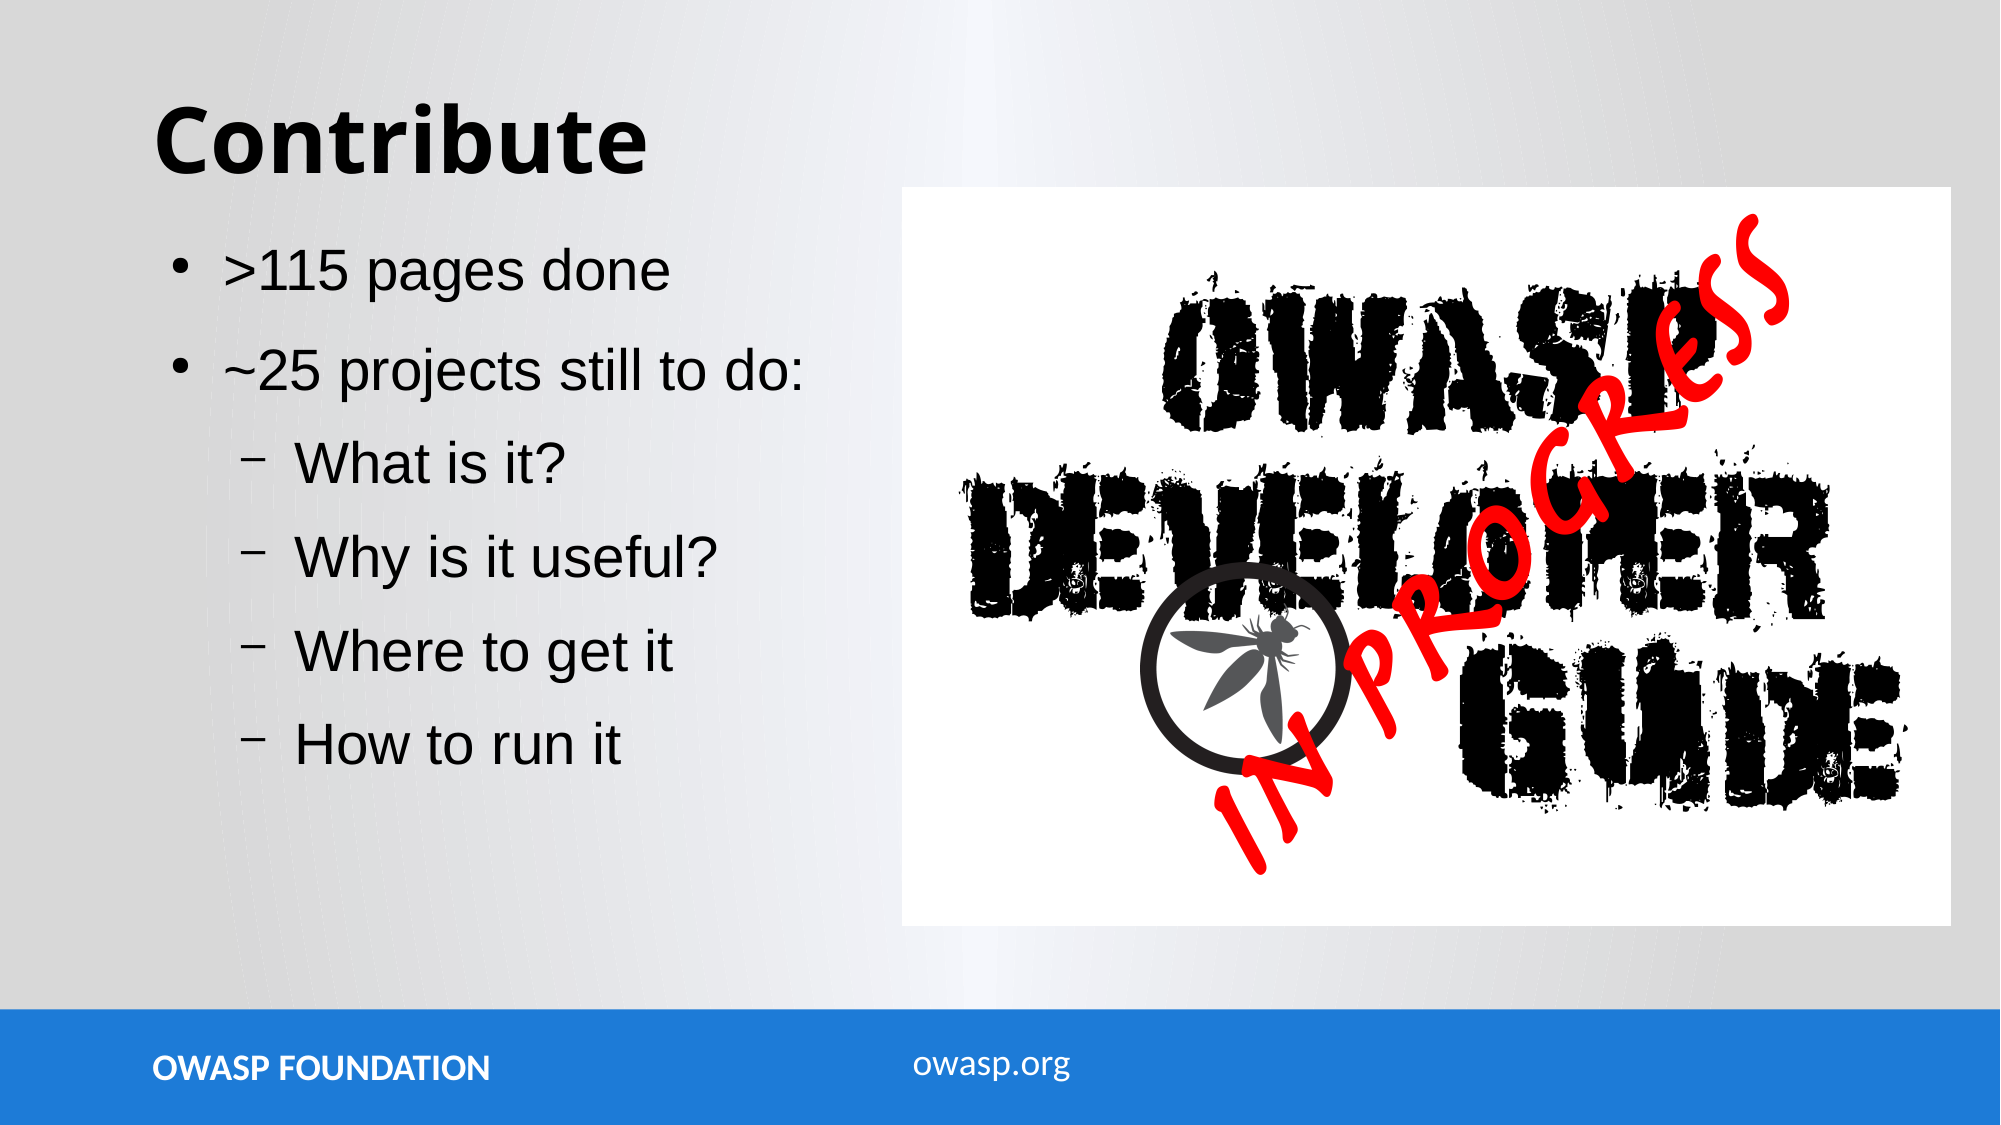

# Contribute
>115 pages done
~25 projects still to do:
What is it?
Why is it useful?
Where to get it
How to run it